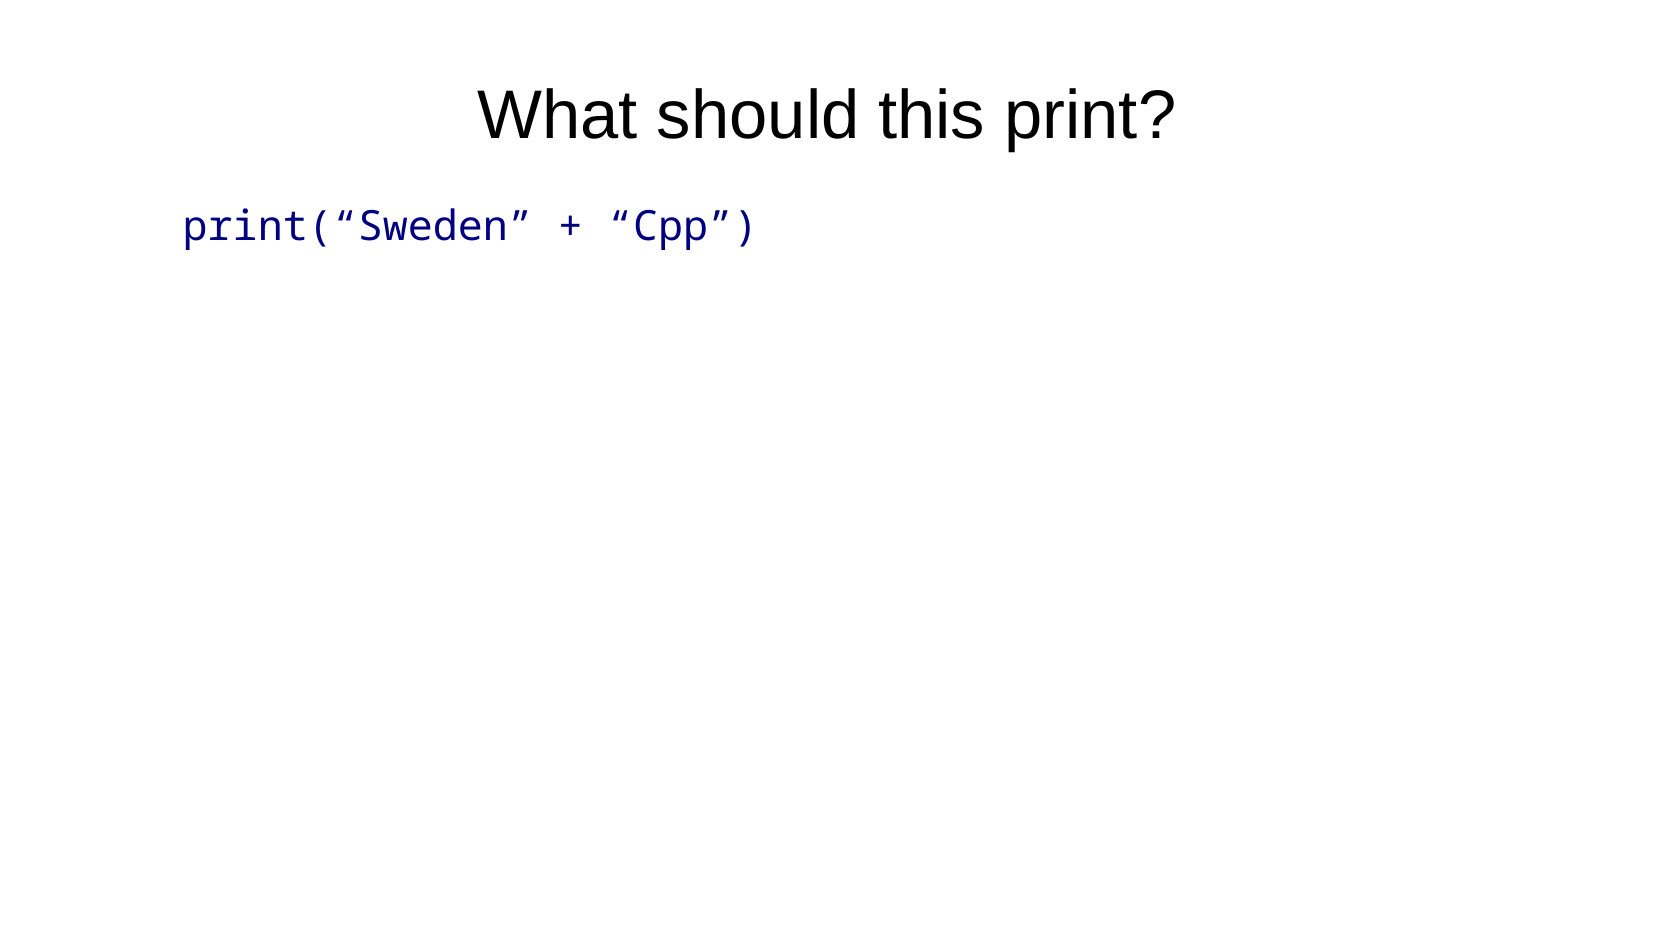

What should this print?
# print(“Sweden” + “Cpp”)